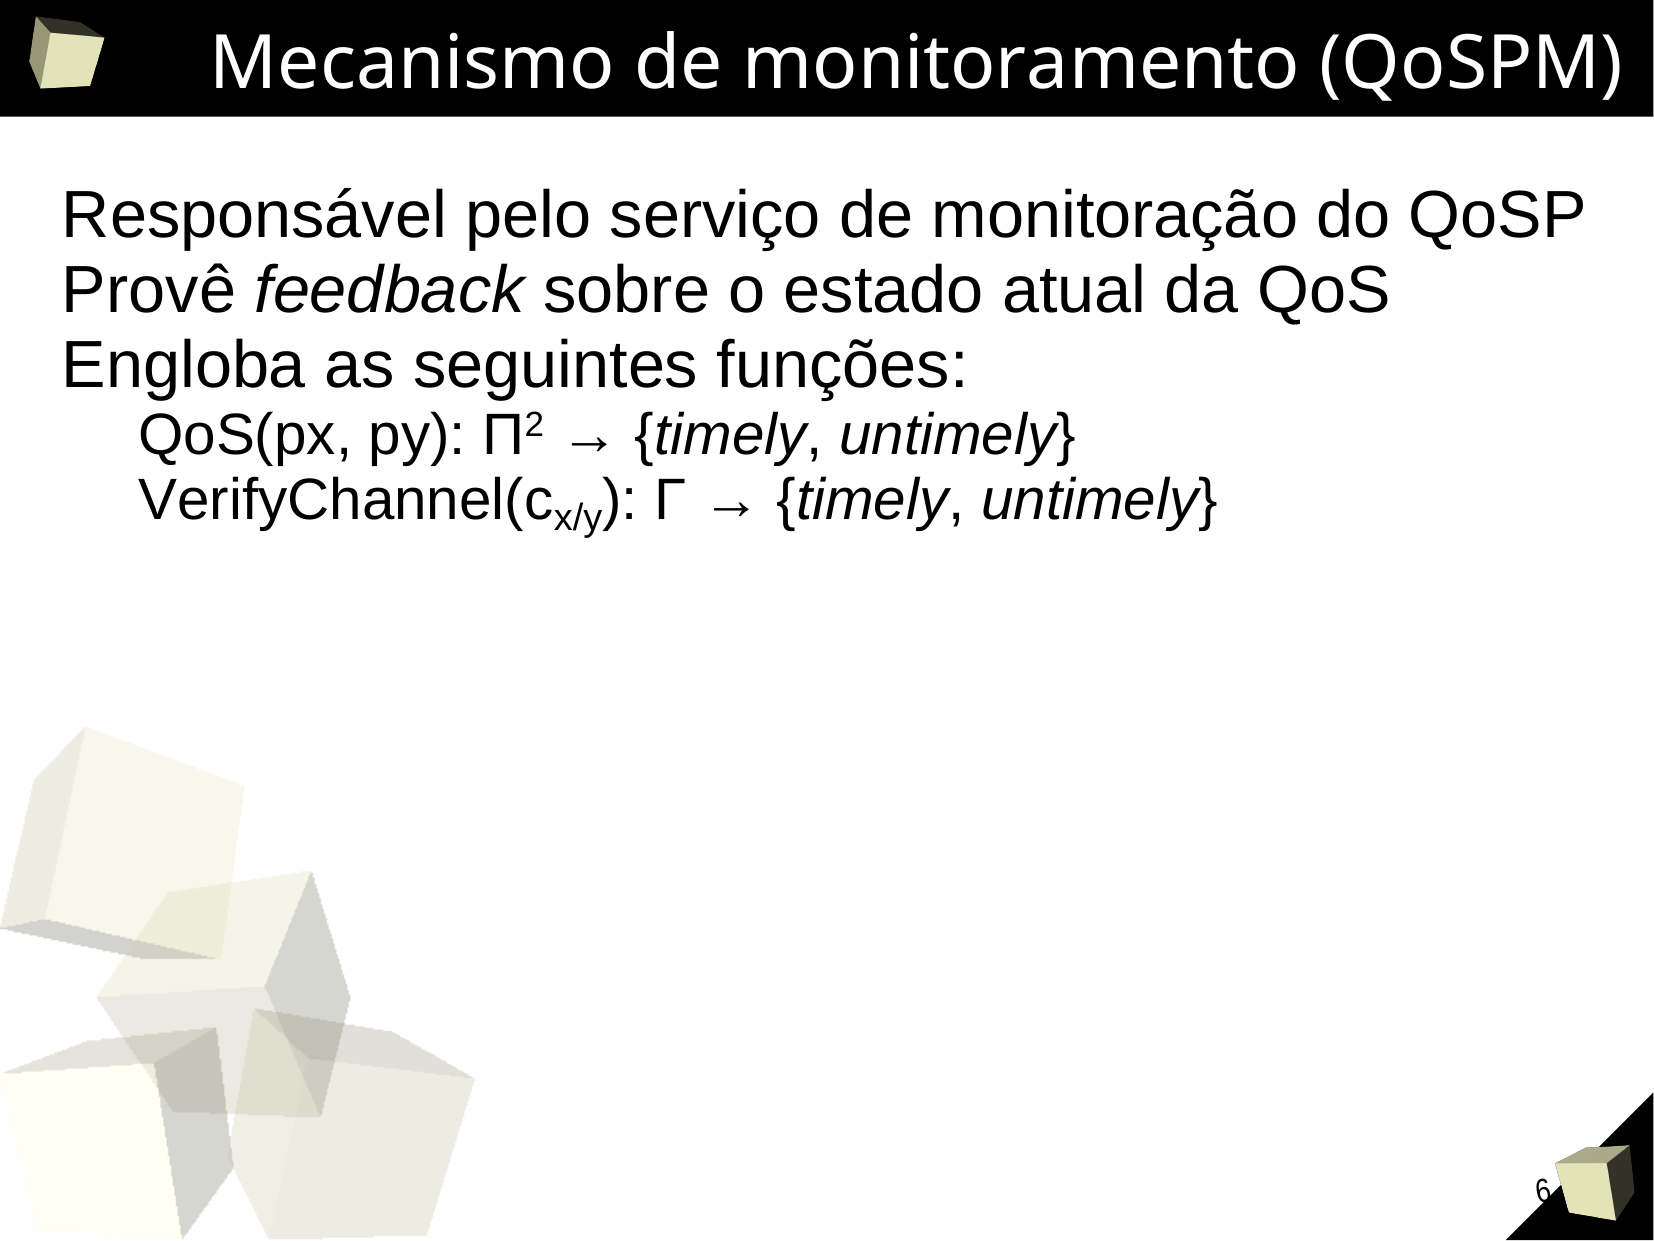

# Mecanismo de monitoramento (QoSPM)
Responsável pelo serviço de monitoração do QoSP
Provê feedback sobre o estado atual da QoS
Engloba as seguintes funções:
QoS(px, py): Π2 → {timely, untimely}
VerifyChannel(cx/y): Г → {timely, untimely}